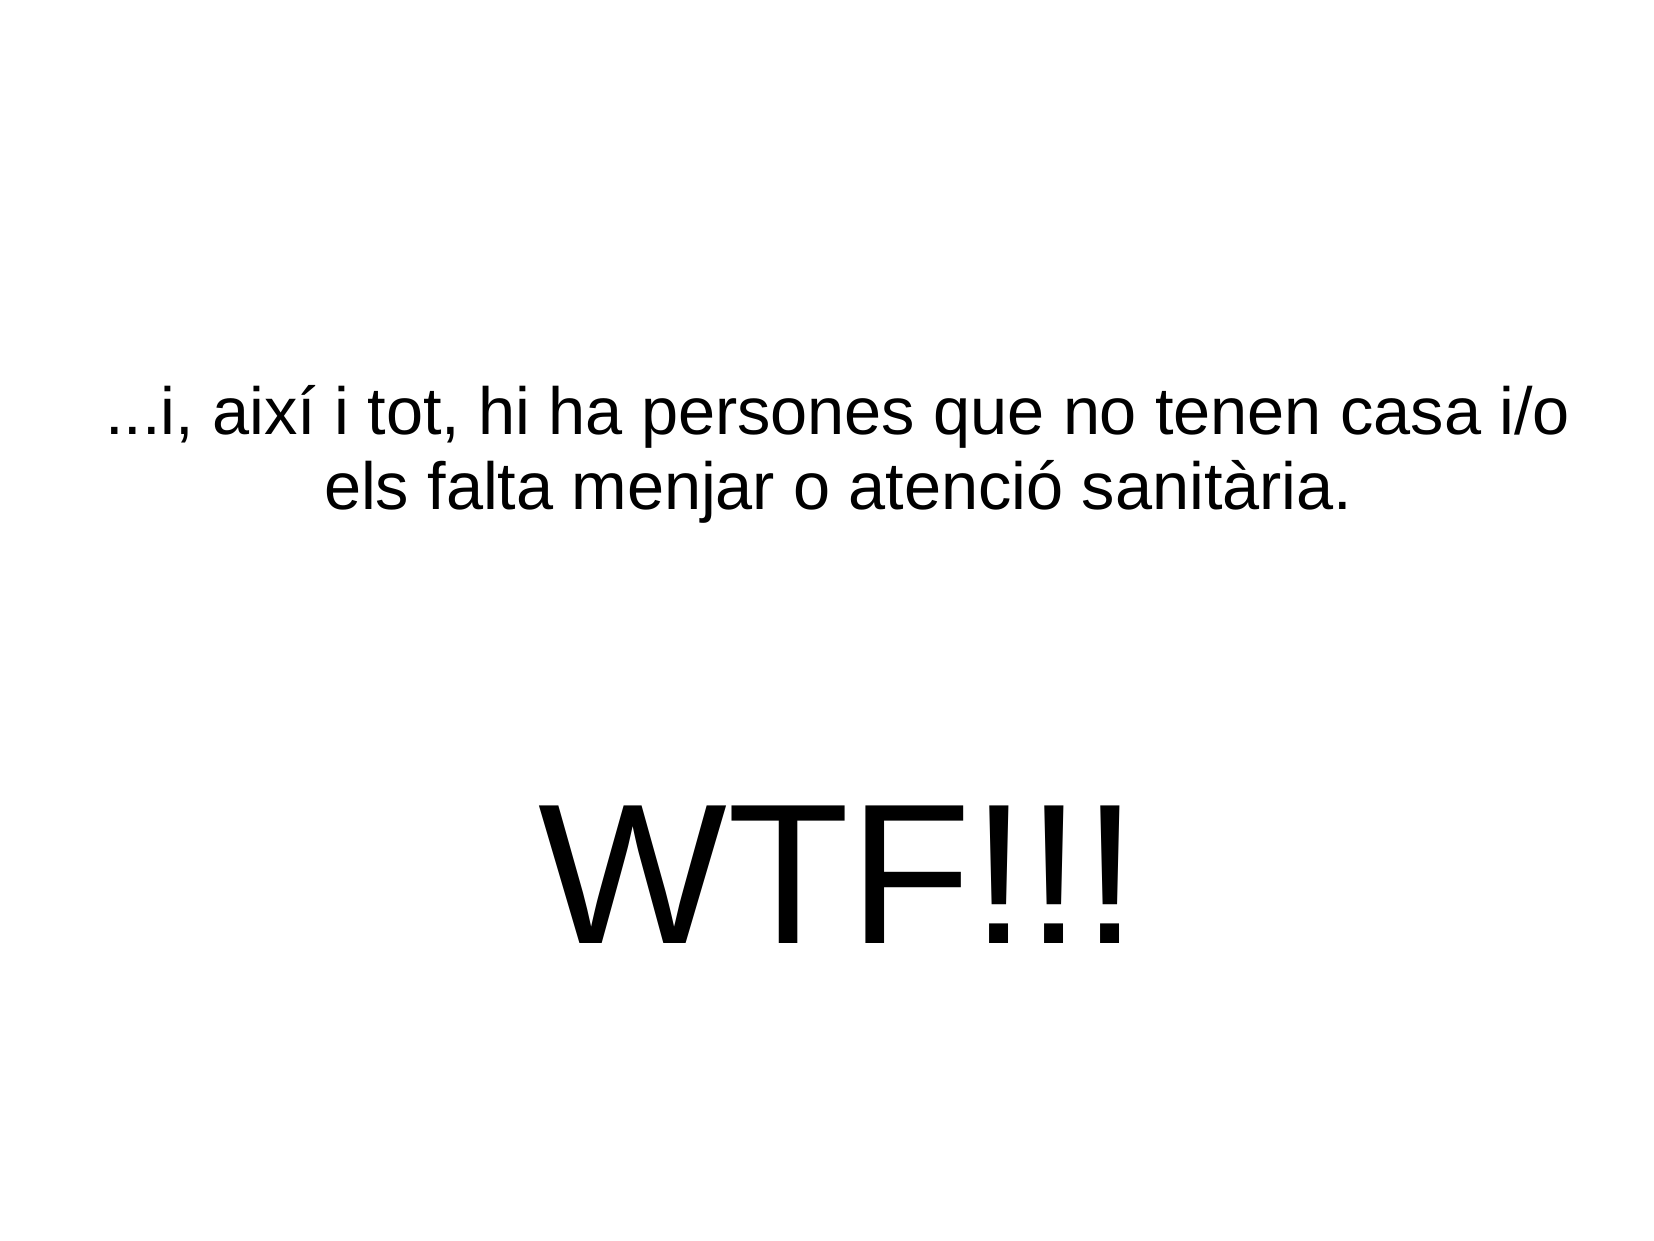

# ...i, així i tot, hi ha persones que no tenen casa i/o els falta menjar o atenció sanitària.
WTF!!!